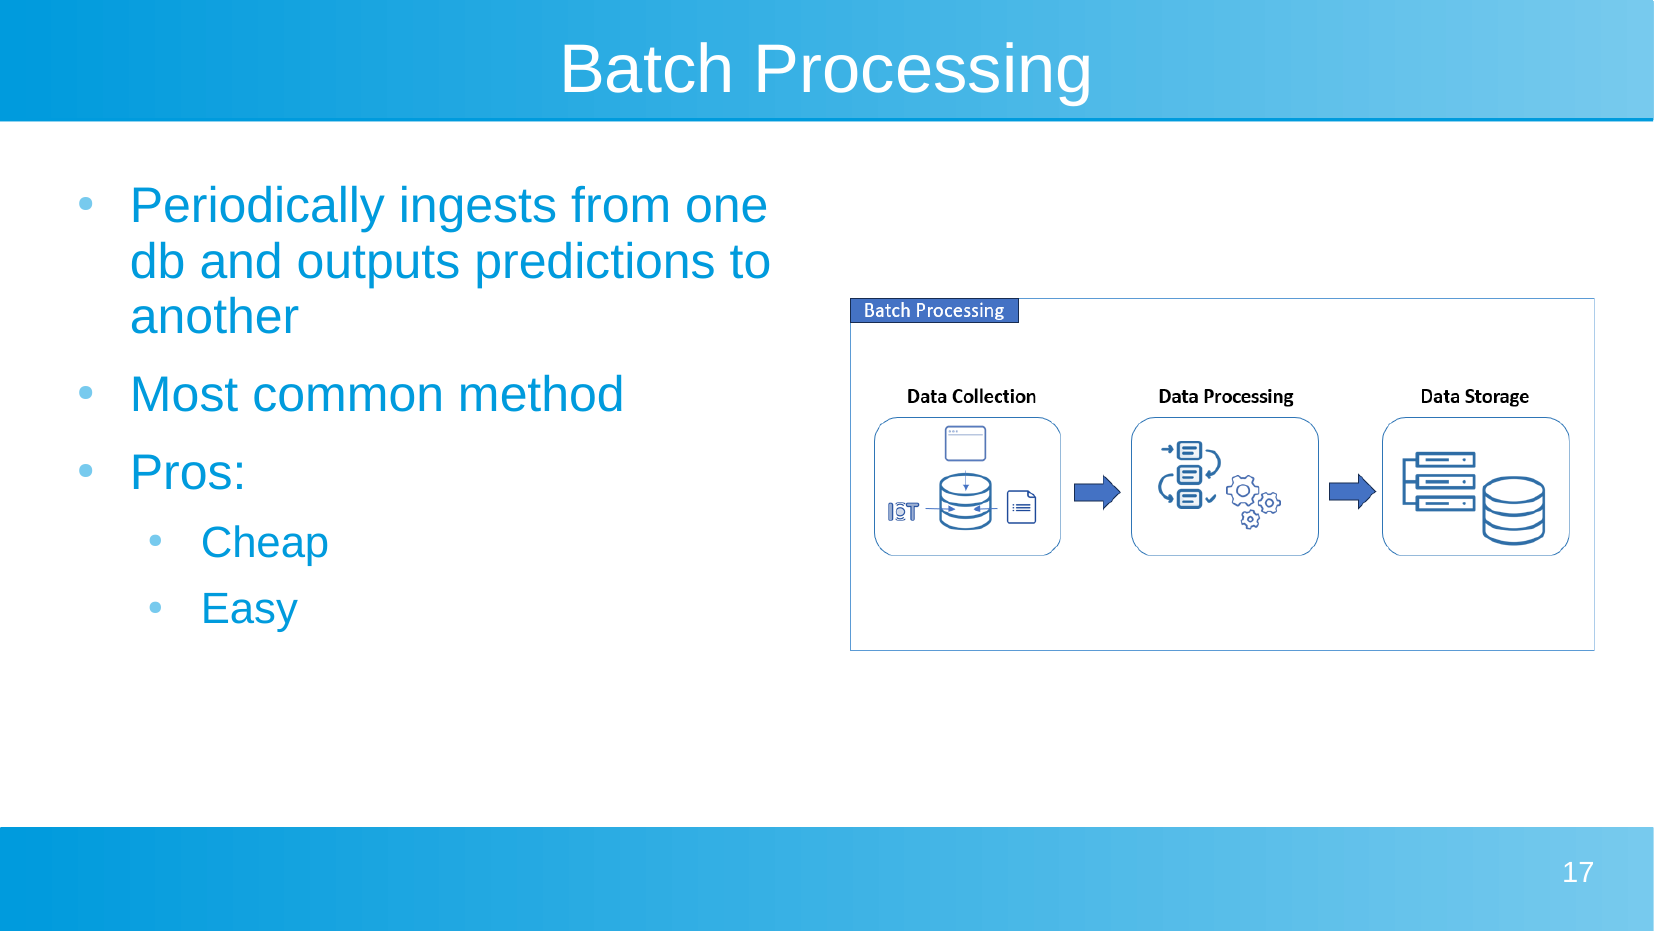

# Batch Processing
Periodically ingests from one db and outputs predictions to another
Most common method
Pros:
Cheap
Easy
17